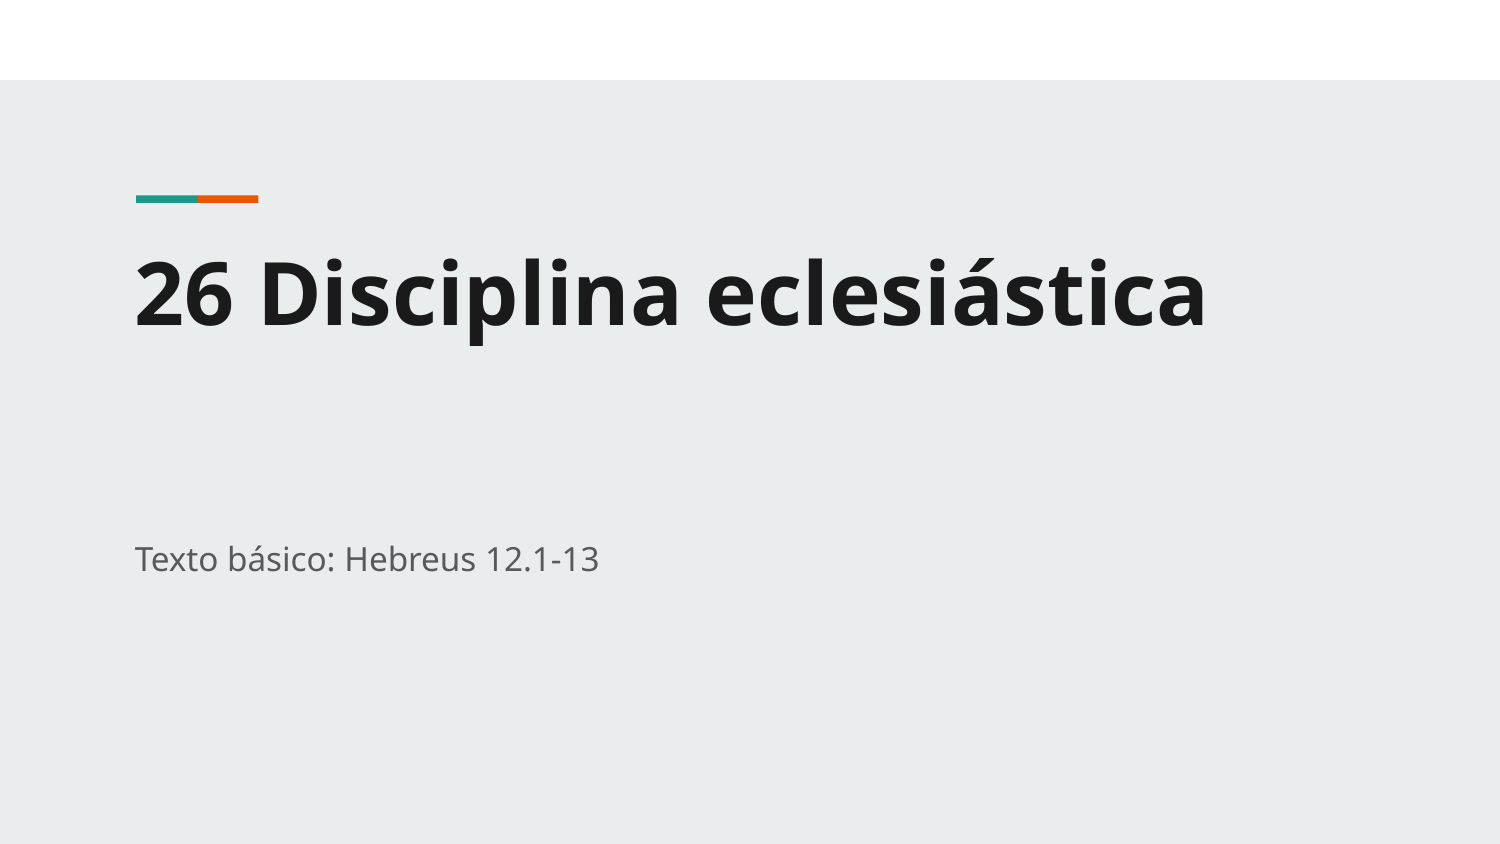

# 26 Disciplina eclesiástica
Texto básico: Hebreus 12.1-13